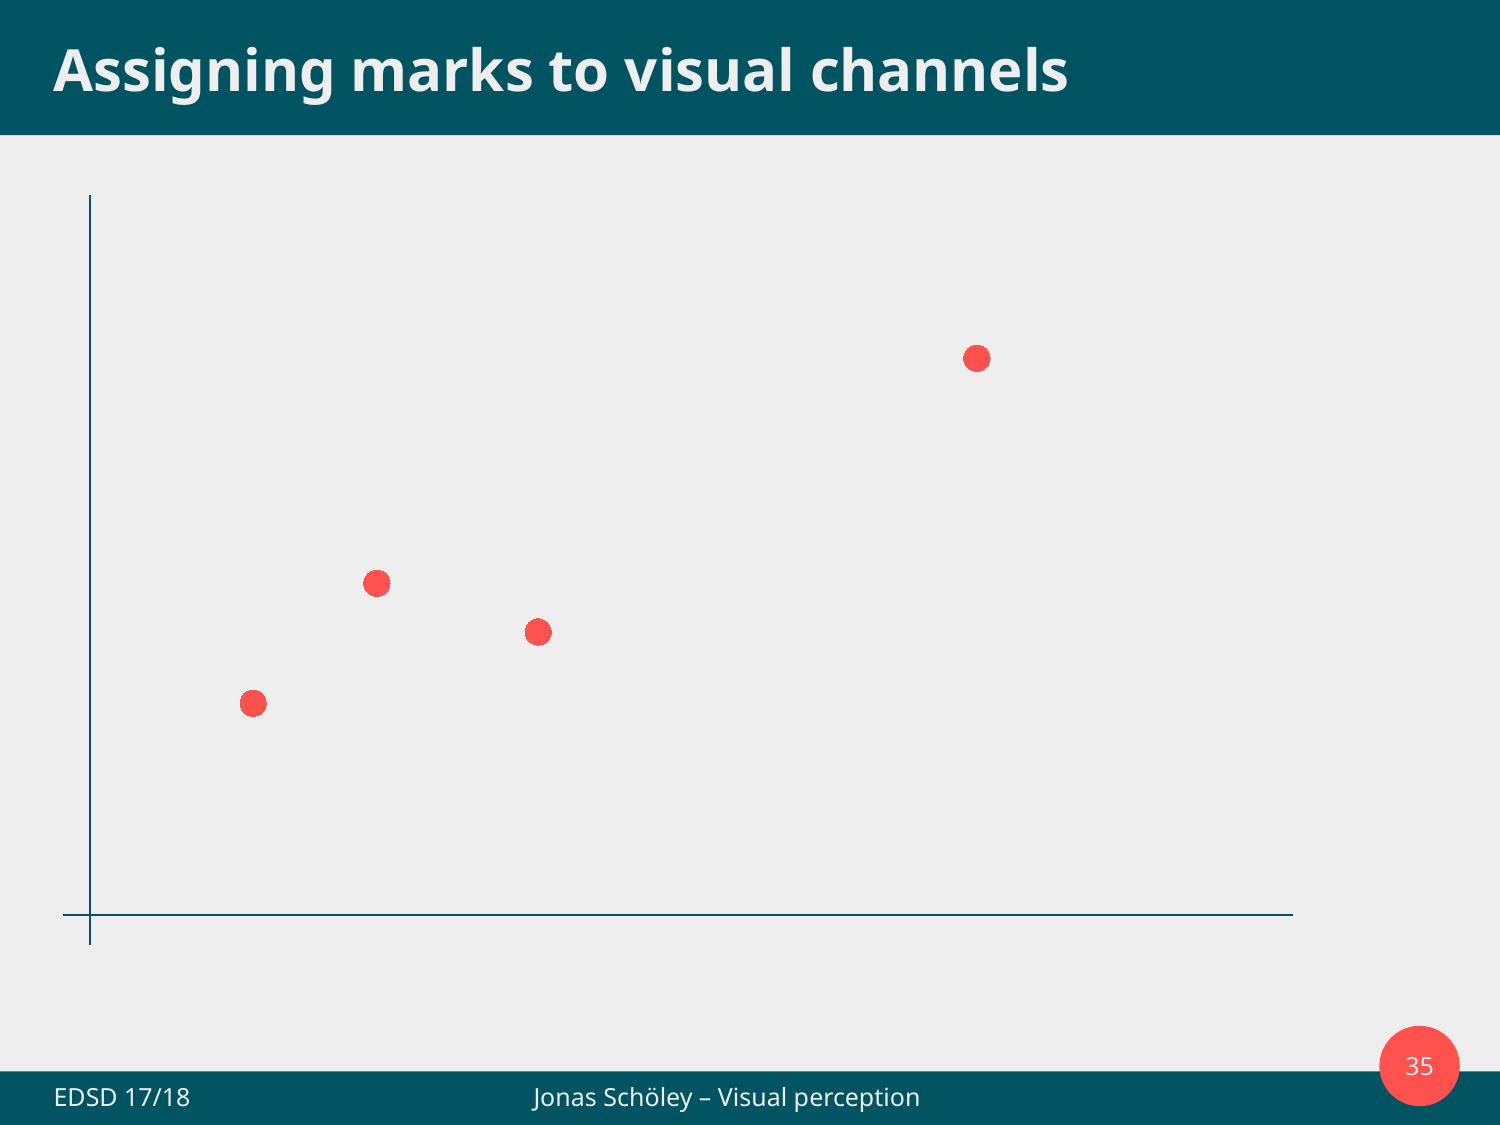

# Assigning marks to visual channels
35
EDSD 17/18
Jonas Schöley – Visual perception